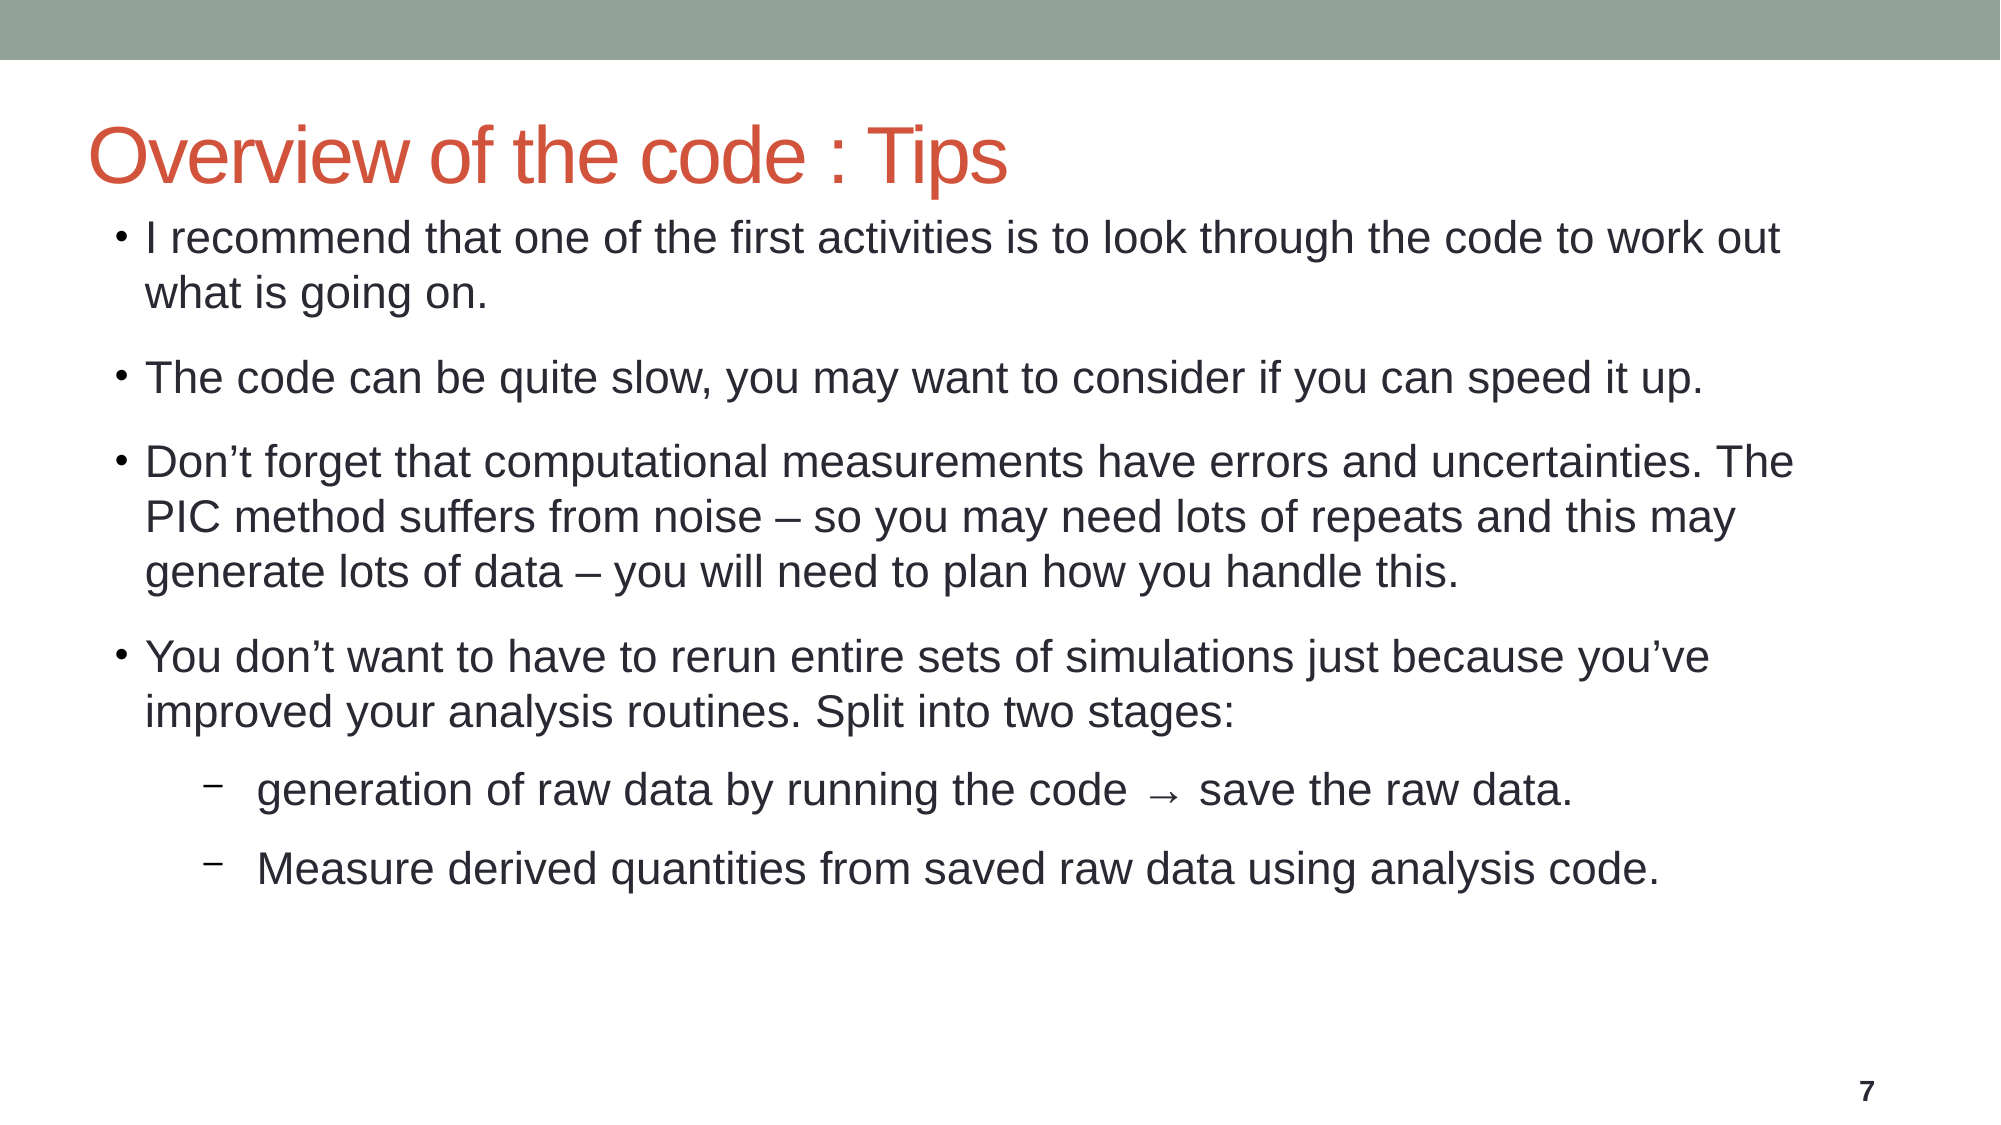

# Overview of the code : Tips
I recommend that one of the first activities is to look through the code to work out what is going on.
The code can be quite slow, you may want to consider if you can speed it up.
Don’t forget that computational measurements have errors and uncertainties. The PIC method suffers from noise – so you may need lots of repeats and this may generate lots of data – you will need to plan how you handle this.
You don’t want to have to rerun entire sets of simulations just because you’ve improved your analysis routines. Split into two stages:
generation of raw data by running the code → save the raw data.
Measure derived quantities from saved raw data using analysis code.